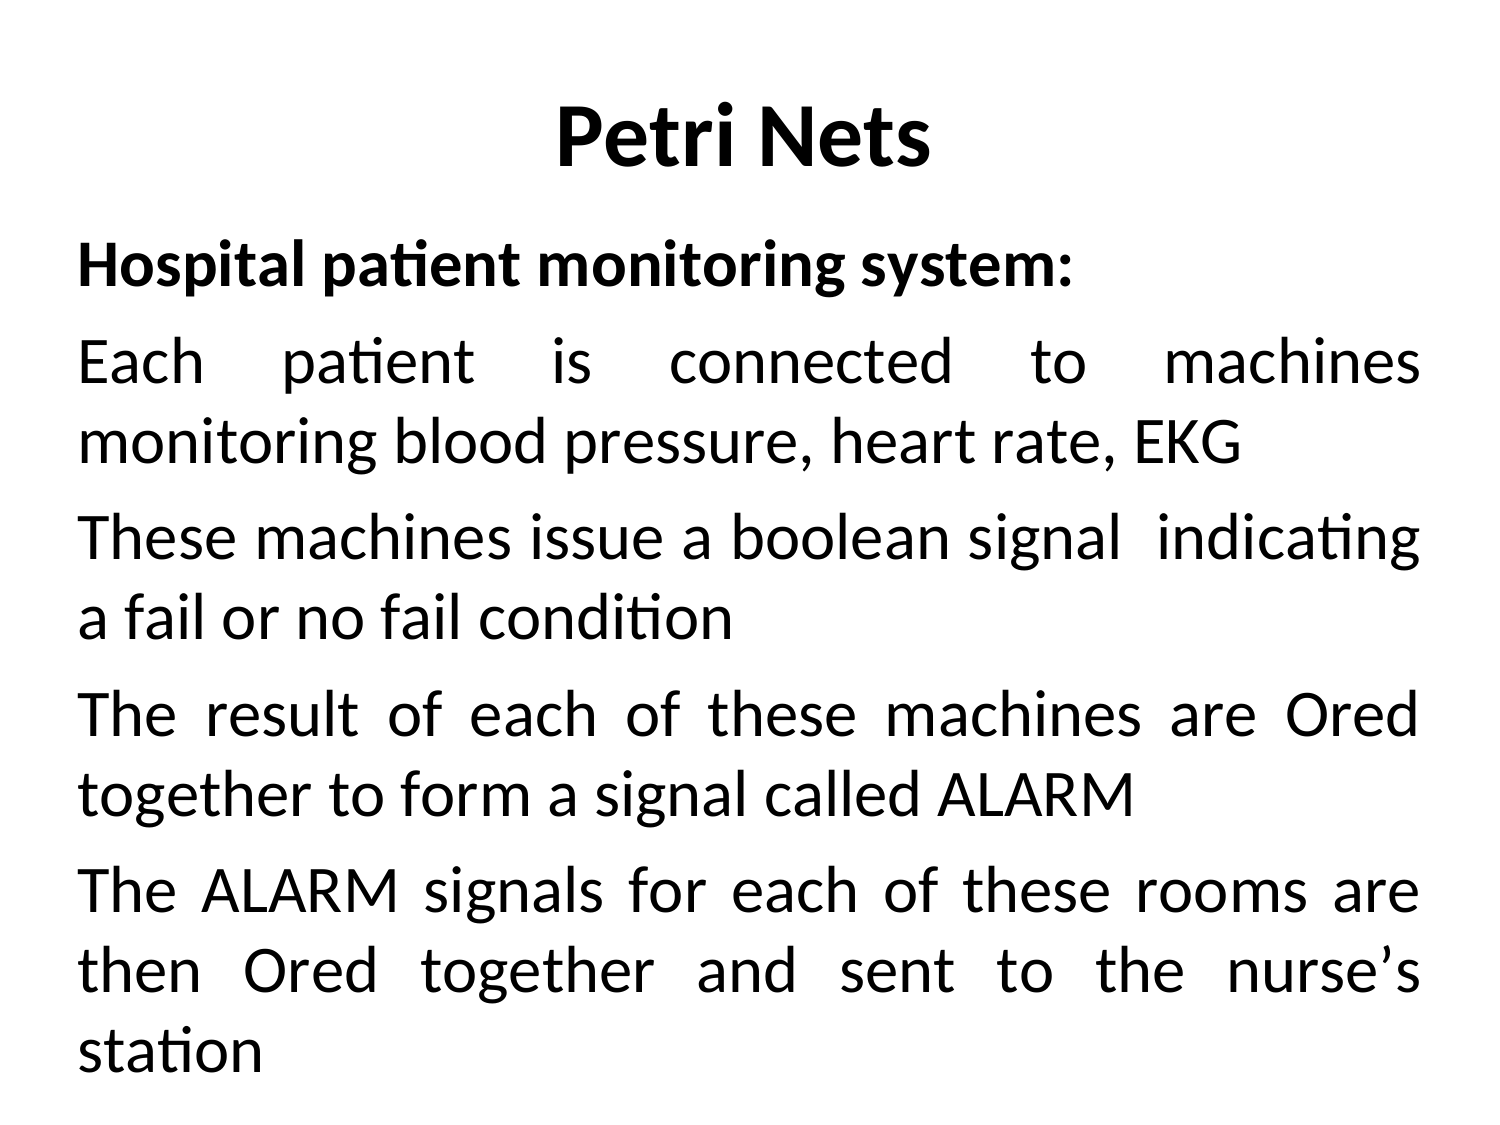

# Petri Nets
Hospital patient monitoring system:
Each patient is connected to machines monitoring blood pressure, heart rate, EKG
These machines issue a boolean signal indicating a fail or no fail condition
The result of each of these machines are Ored together to form a signal called ALARM
The ALARM signals for each of these rooms are then Ored together and sent to the nurse’s station